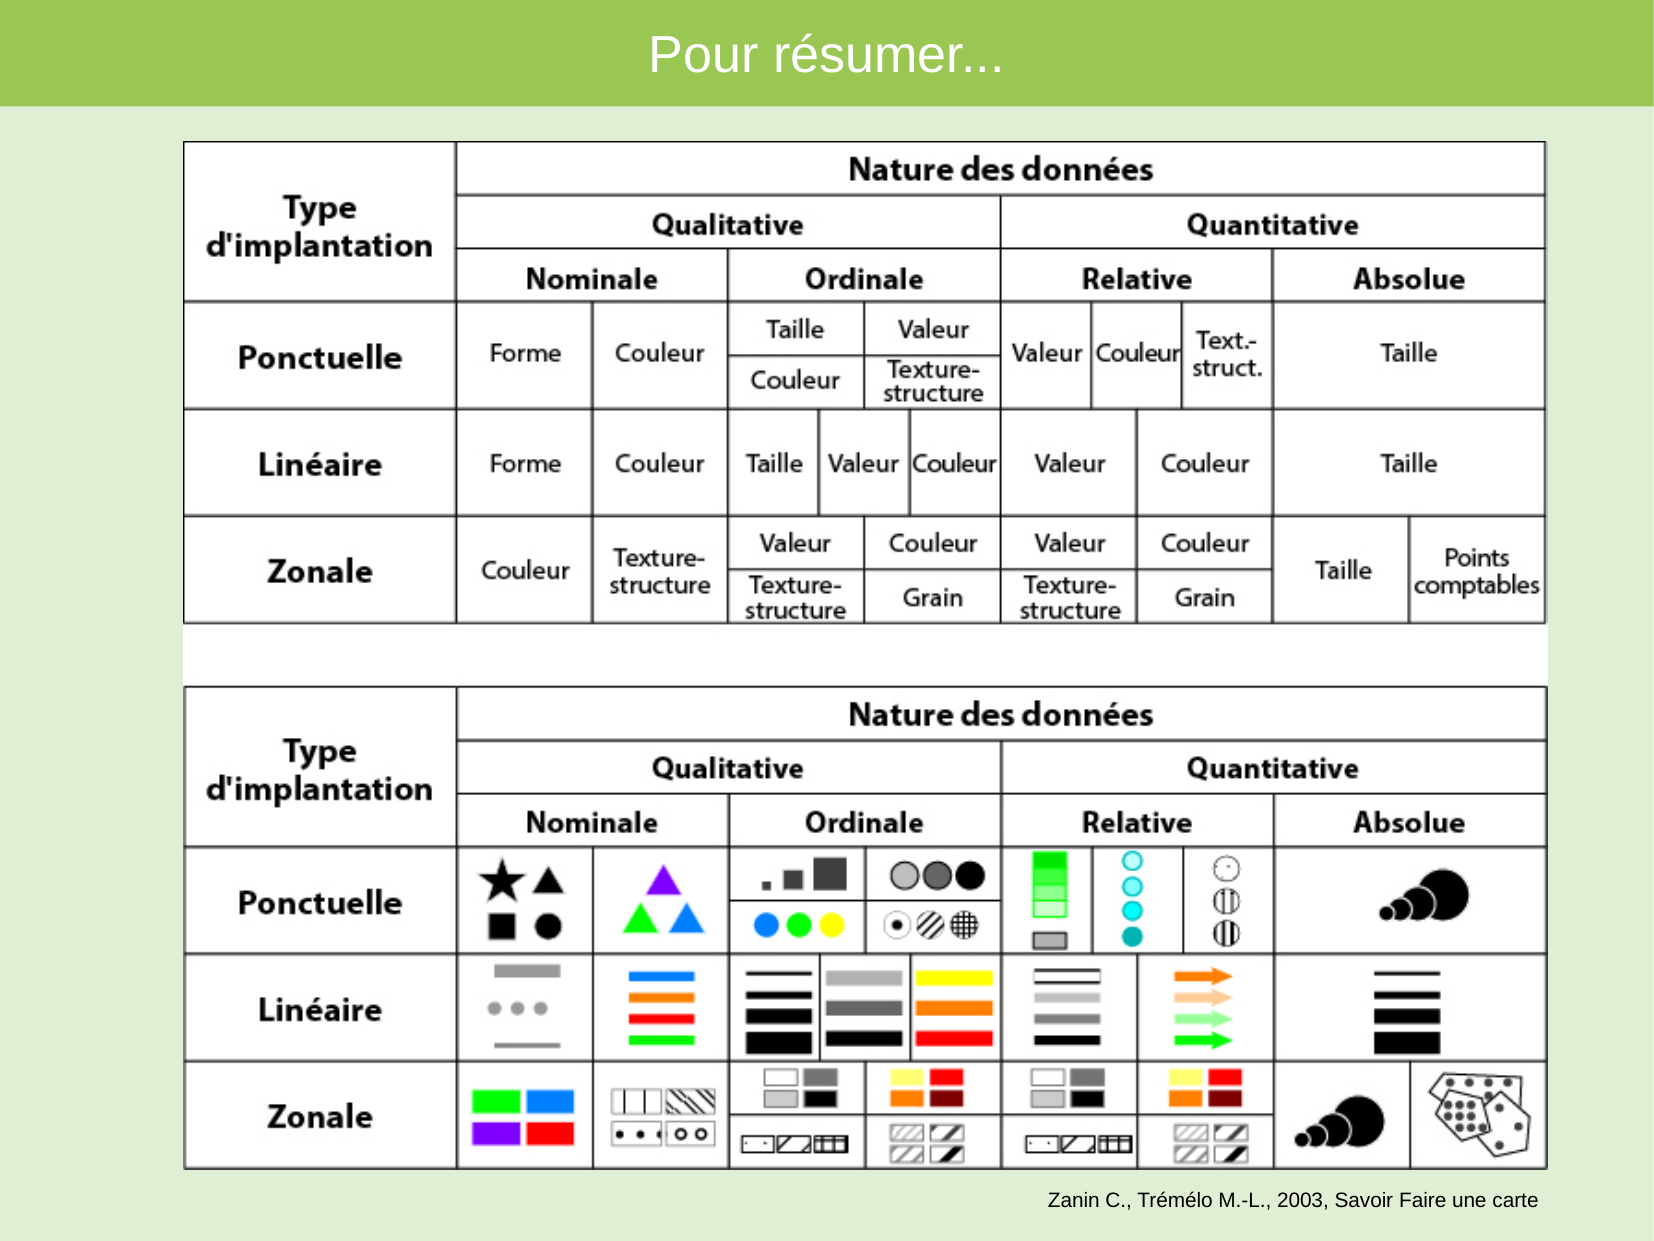

# Pour résumer...
Zanin C., Trémélo M.-L., 2003, Savoir Faire une carte